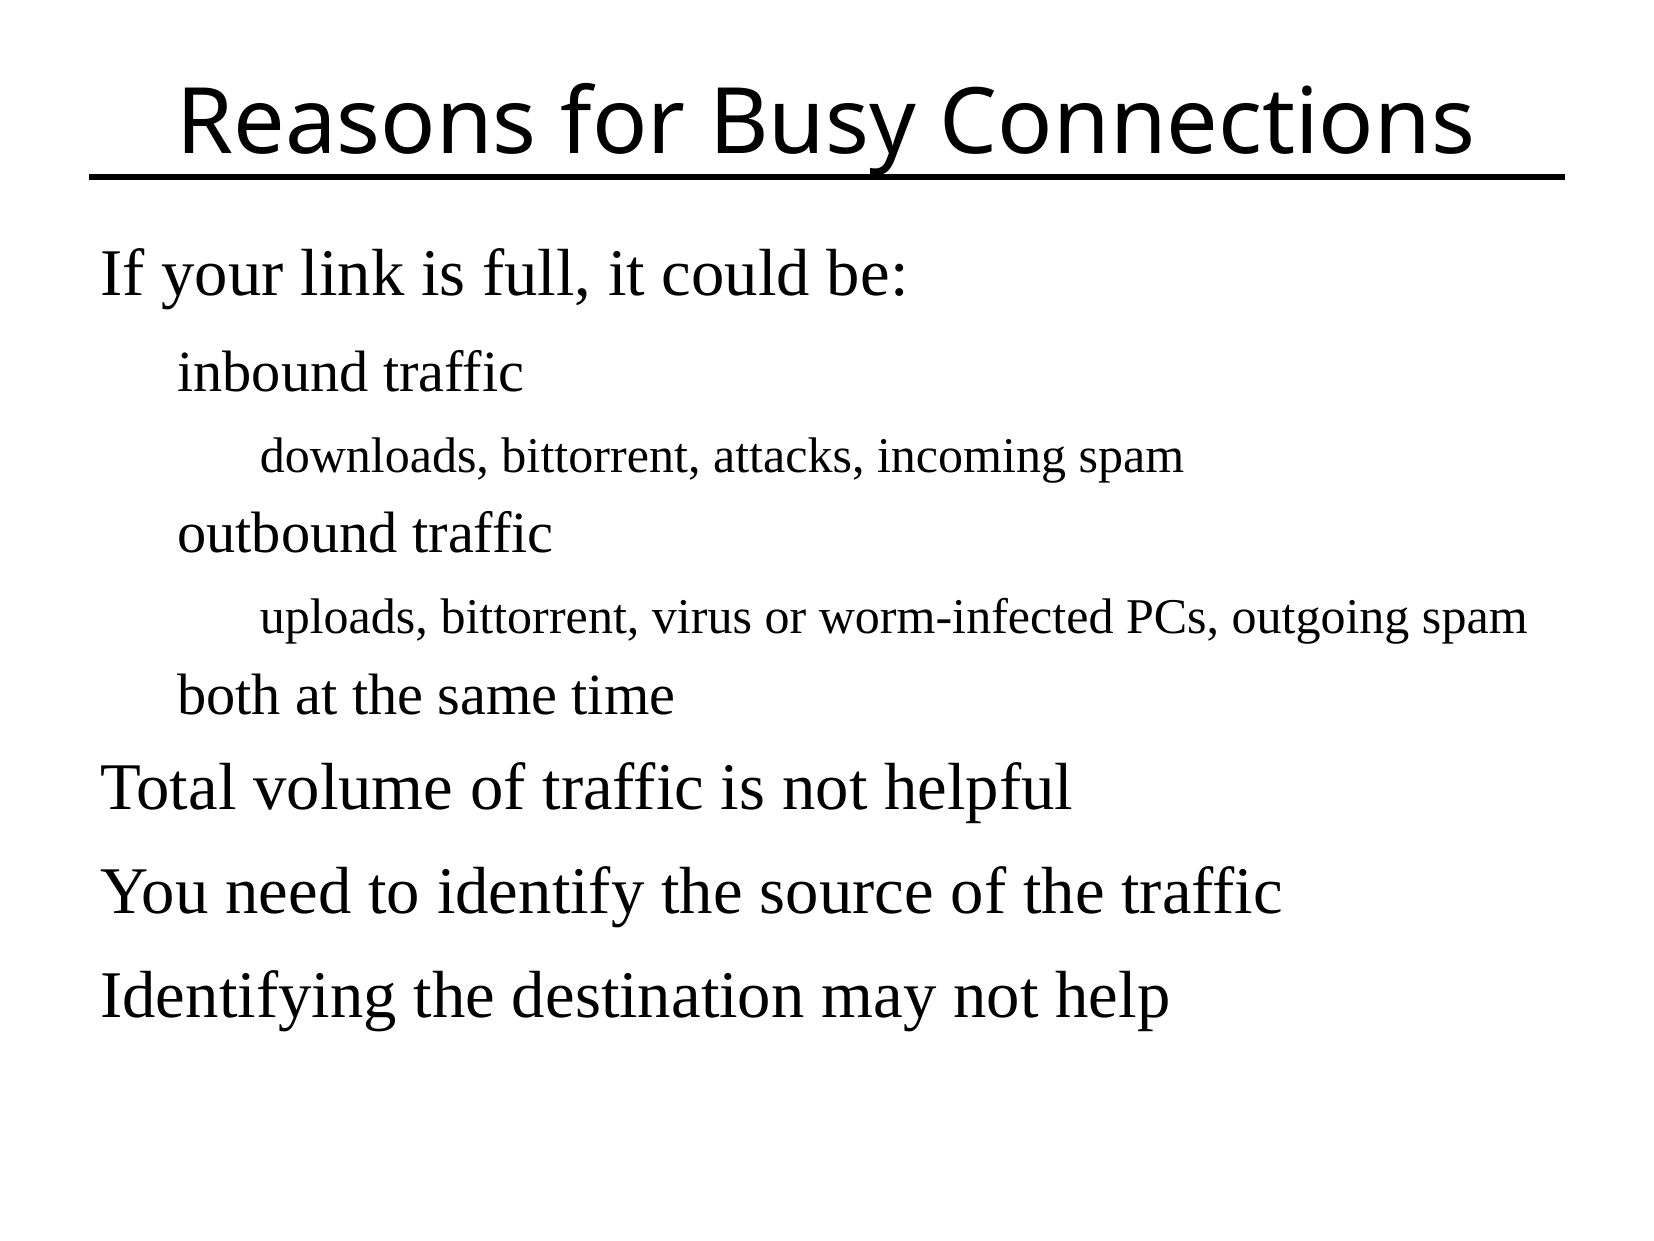

# Reasons for Busy Connections
If your link is full, it could be:
inbound traffic
downloads, bittorrent, attacks, incoming spam
outbound traffic
uploads, bittorrent, virus or worm-infected PCs, outgoing spam
both at the same time
Total volume of traffic is not helpful
You need to identify the source of the traffic
Identifying the destination may not help